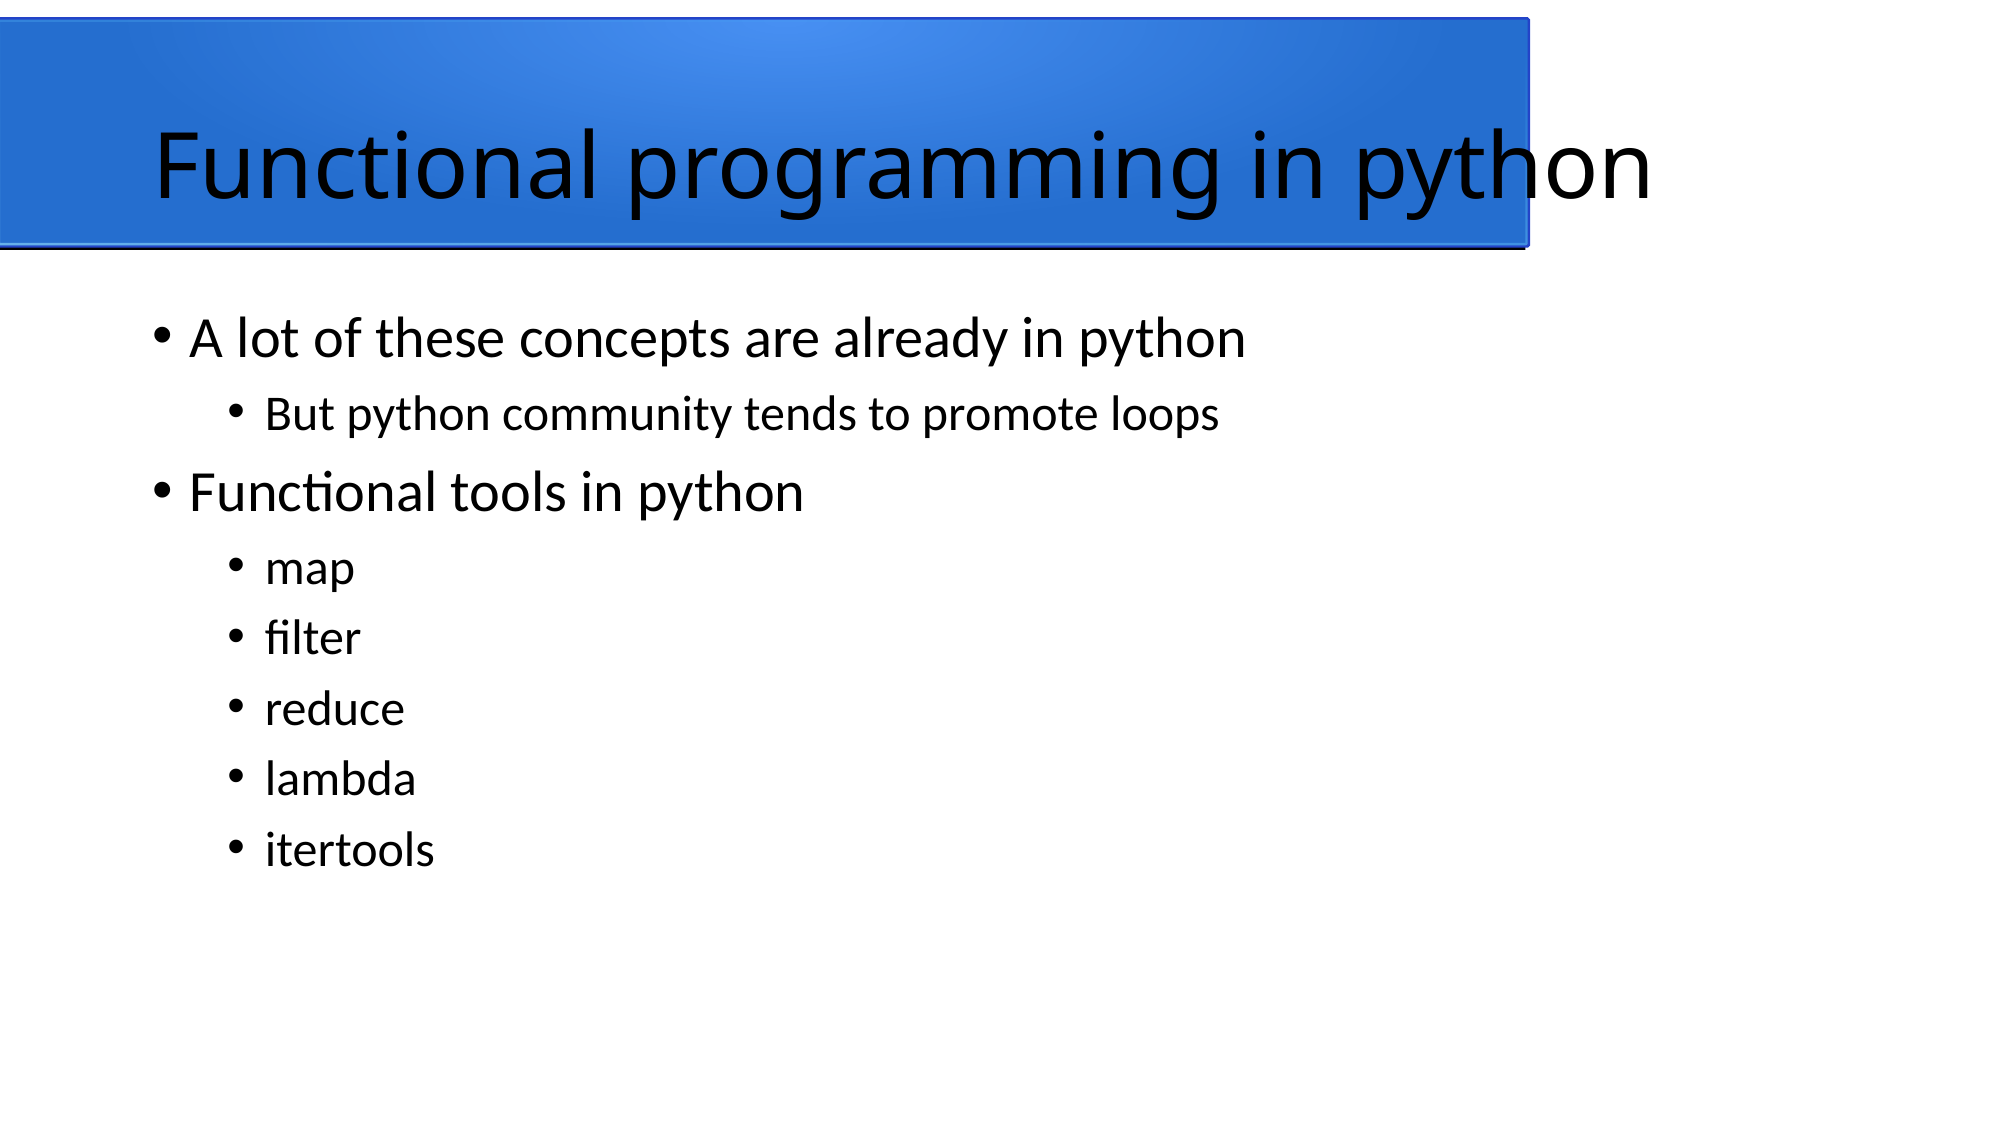

# Functional programming in python
A lot of these concepts are already in python
But python community tends to promote loops
Functional tools in python
map
filter
reduce
lambda
itertools